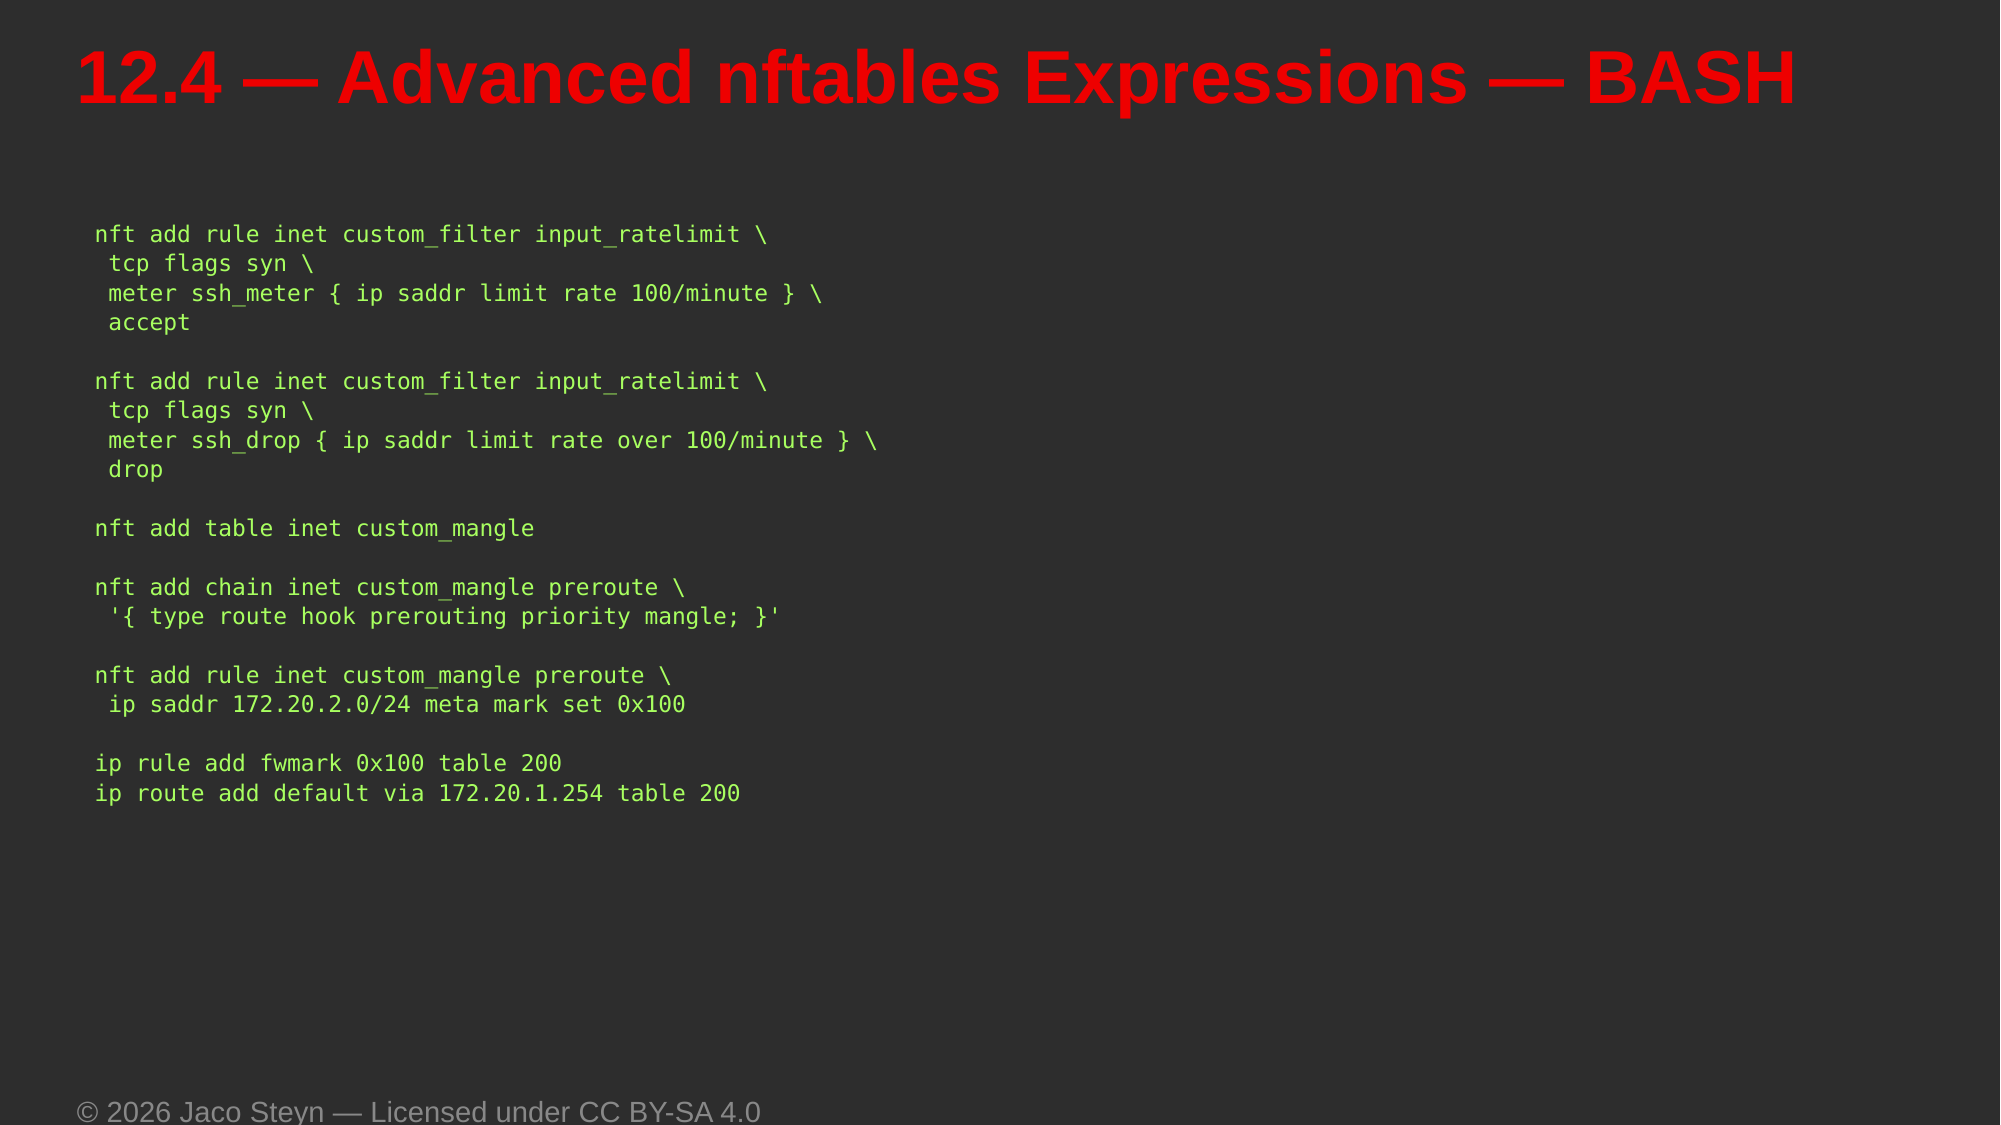

12.4 — Advanced nftables Expressions — BASH
nft add rule inet custom_filter input_ratelimit \
 tcp flags syn \
 meter ssh_meter { ip saddr limit rate 100/minute } \
 accept
nft add rule inet custom_filter input_ratelimit \
 tcp flags syn \
 meter ssh_drop { ip saddr limit rate over 100/minute } \
 drop
nft add table inet custom_mangle
nft add chain inet custom_mangle preroute \
 '{ type route hook prerouting priority mangle; }'
nft add rule inet custom_mangle preroute \
 ip saddr 172.20.2.0/24 meta mark set 0x100
ip rule add fwmark 0x100 table 200
ip route add default via 172.20.1.254 table 200
© 2026 Jaco Steyn — Licensed under CC BY-SA 4.0